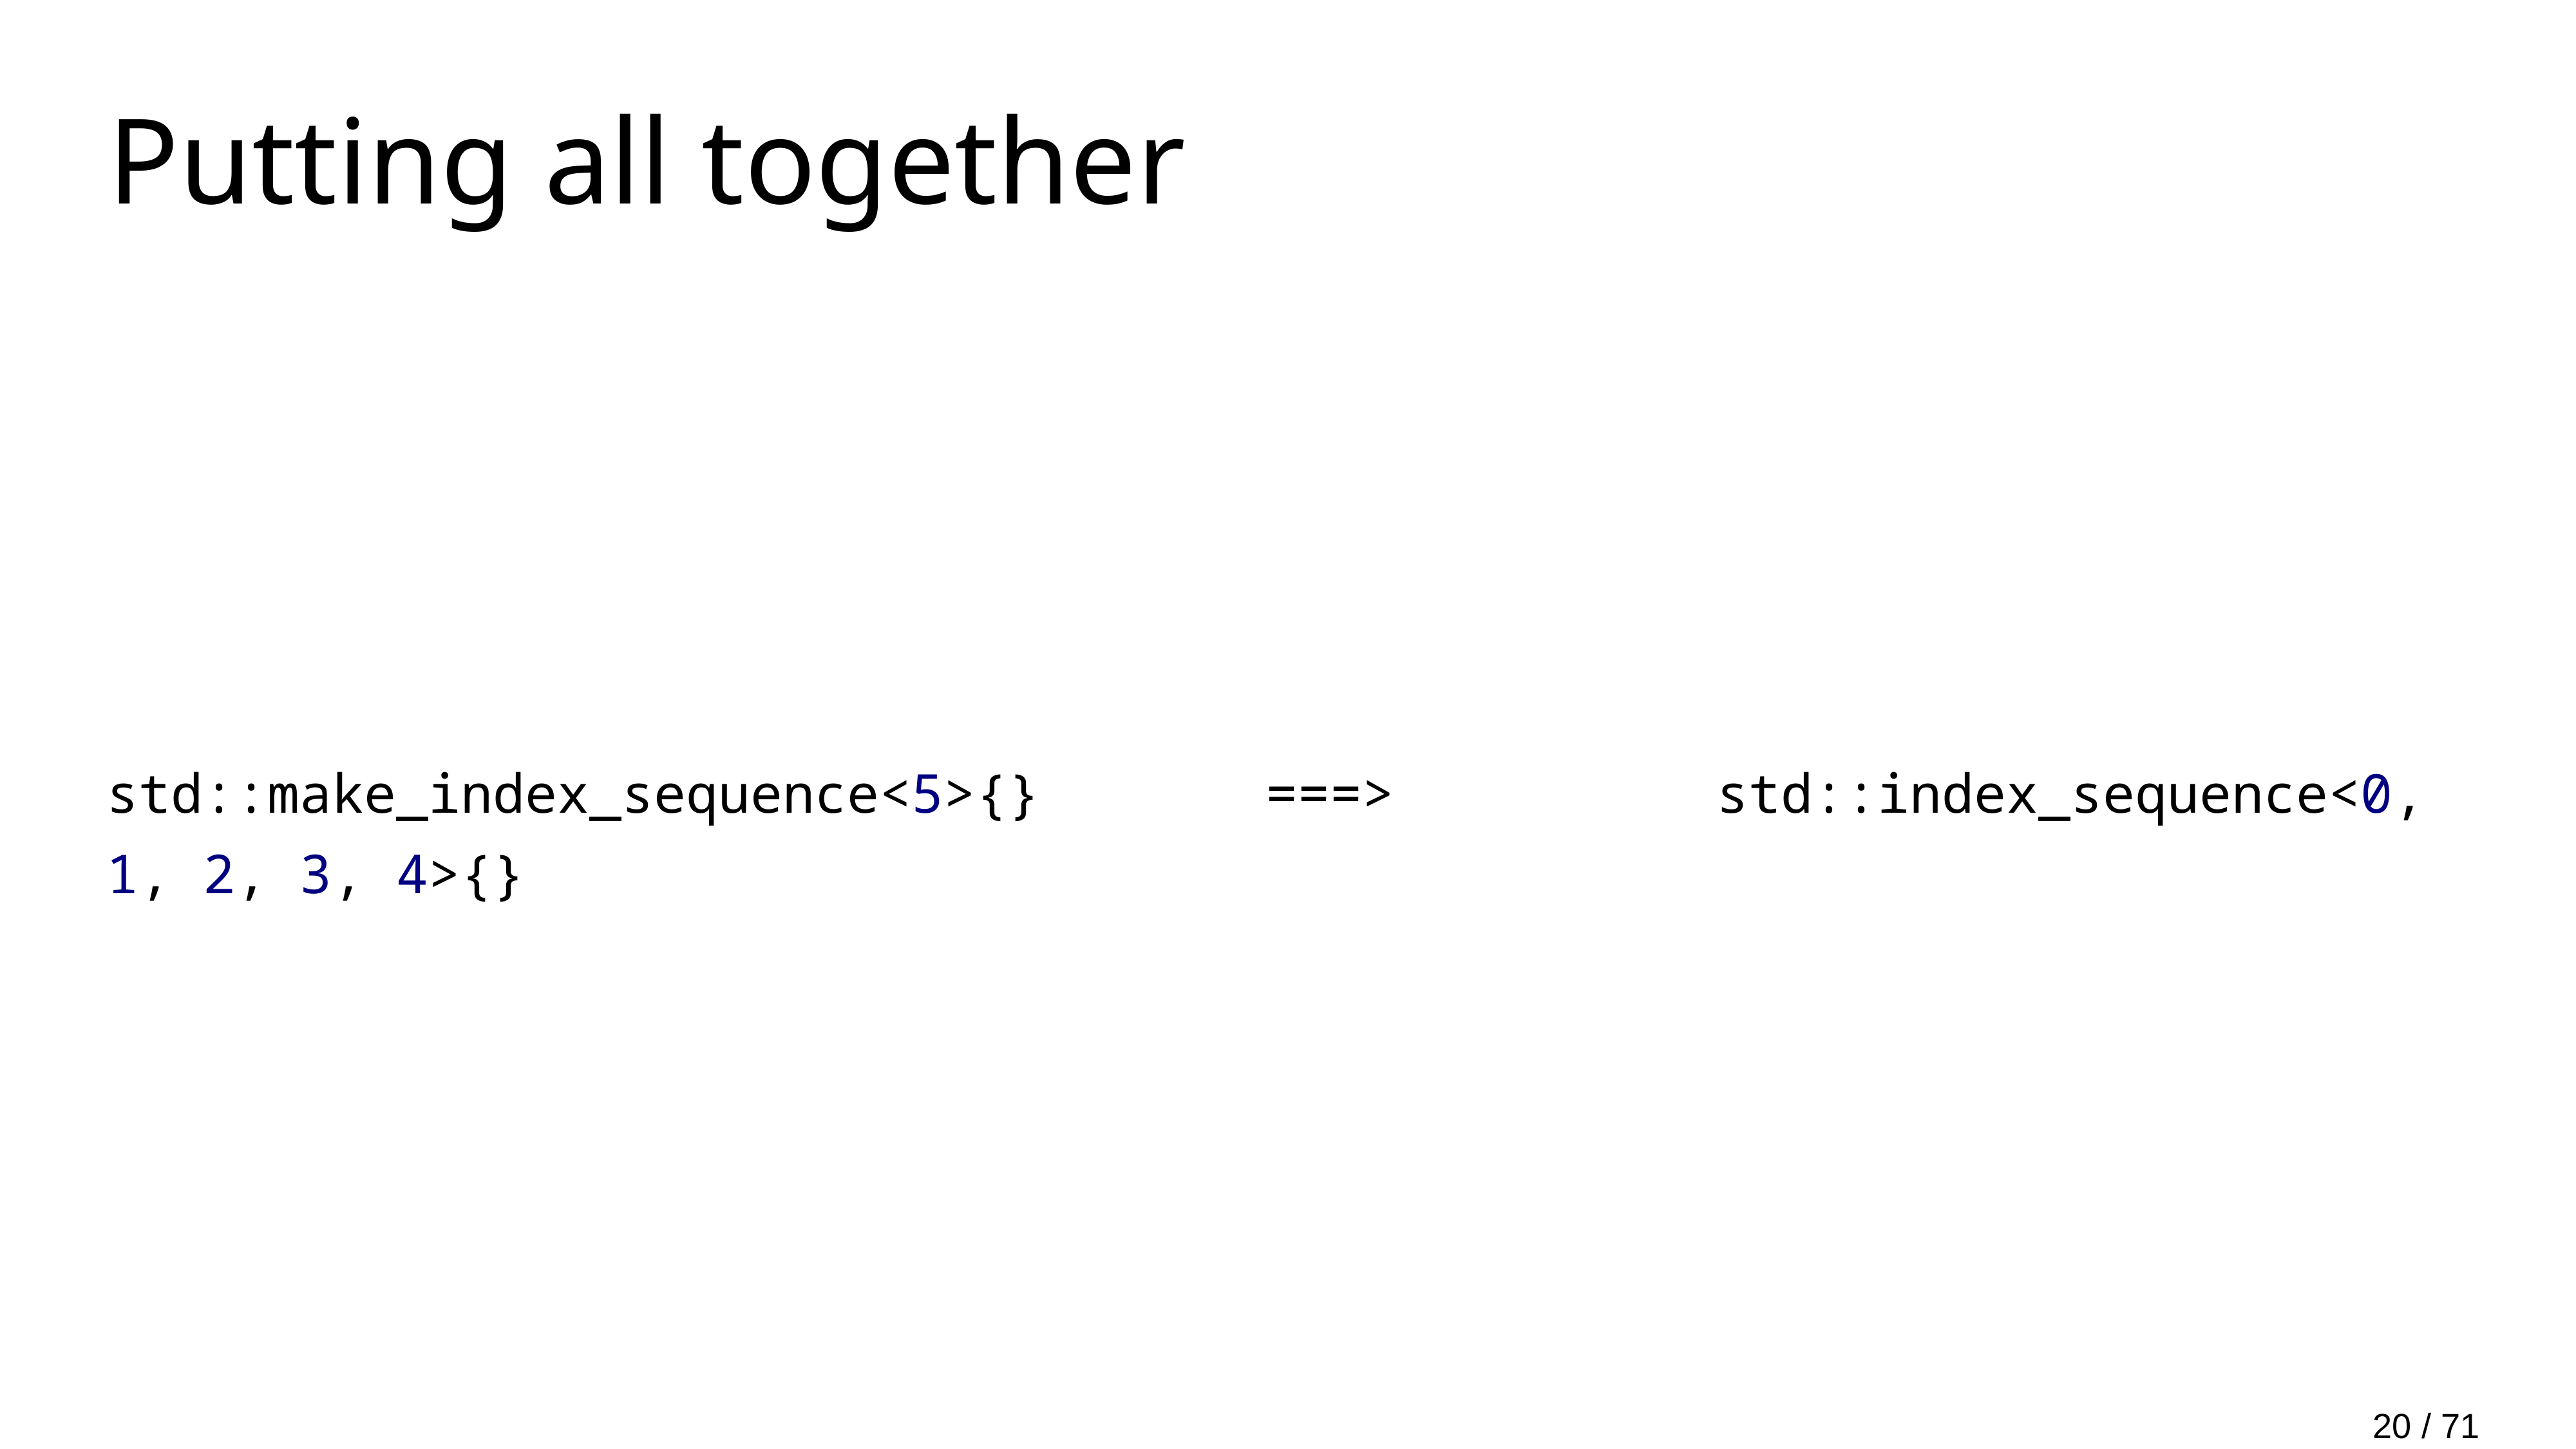

# Putting all together
std::make_index_sequence<5>{} ===> std::index_sequence<0, 1, 2, 3, 4>{}